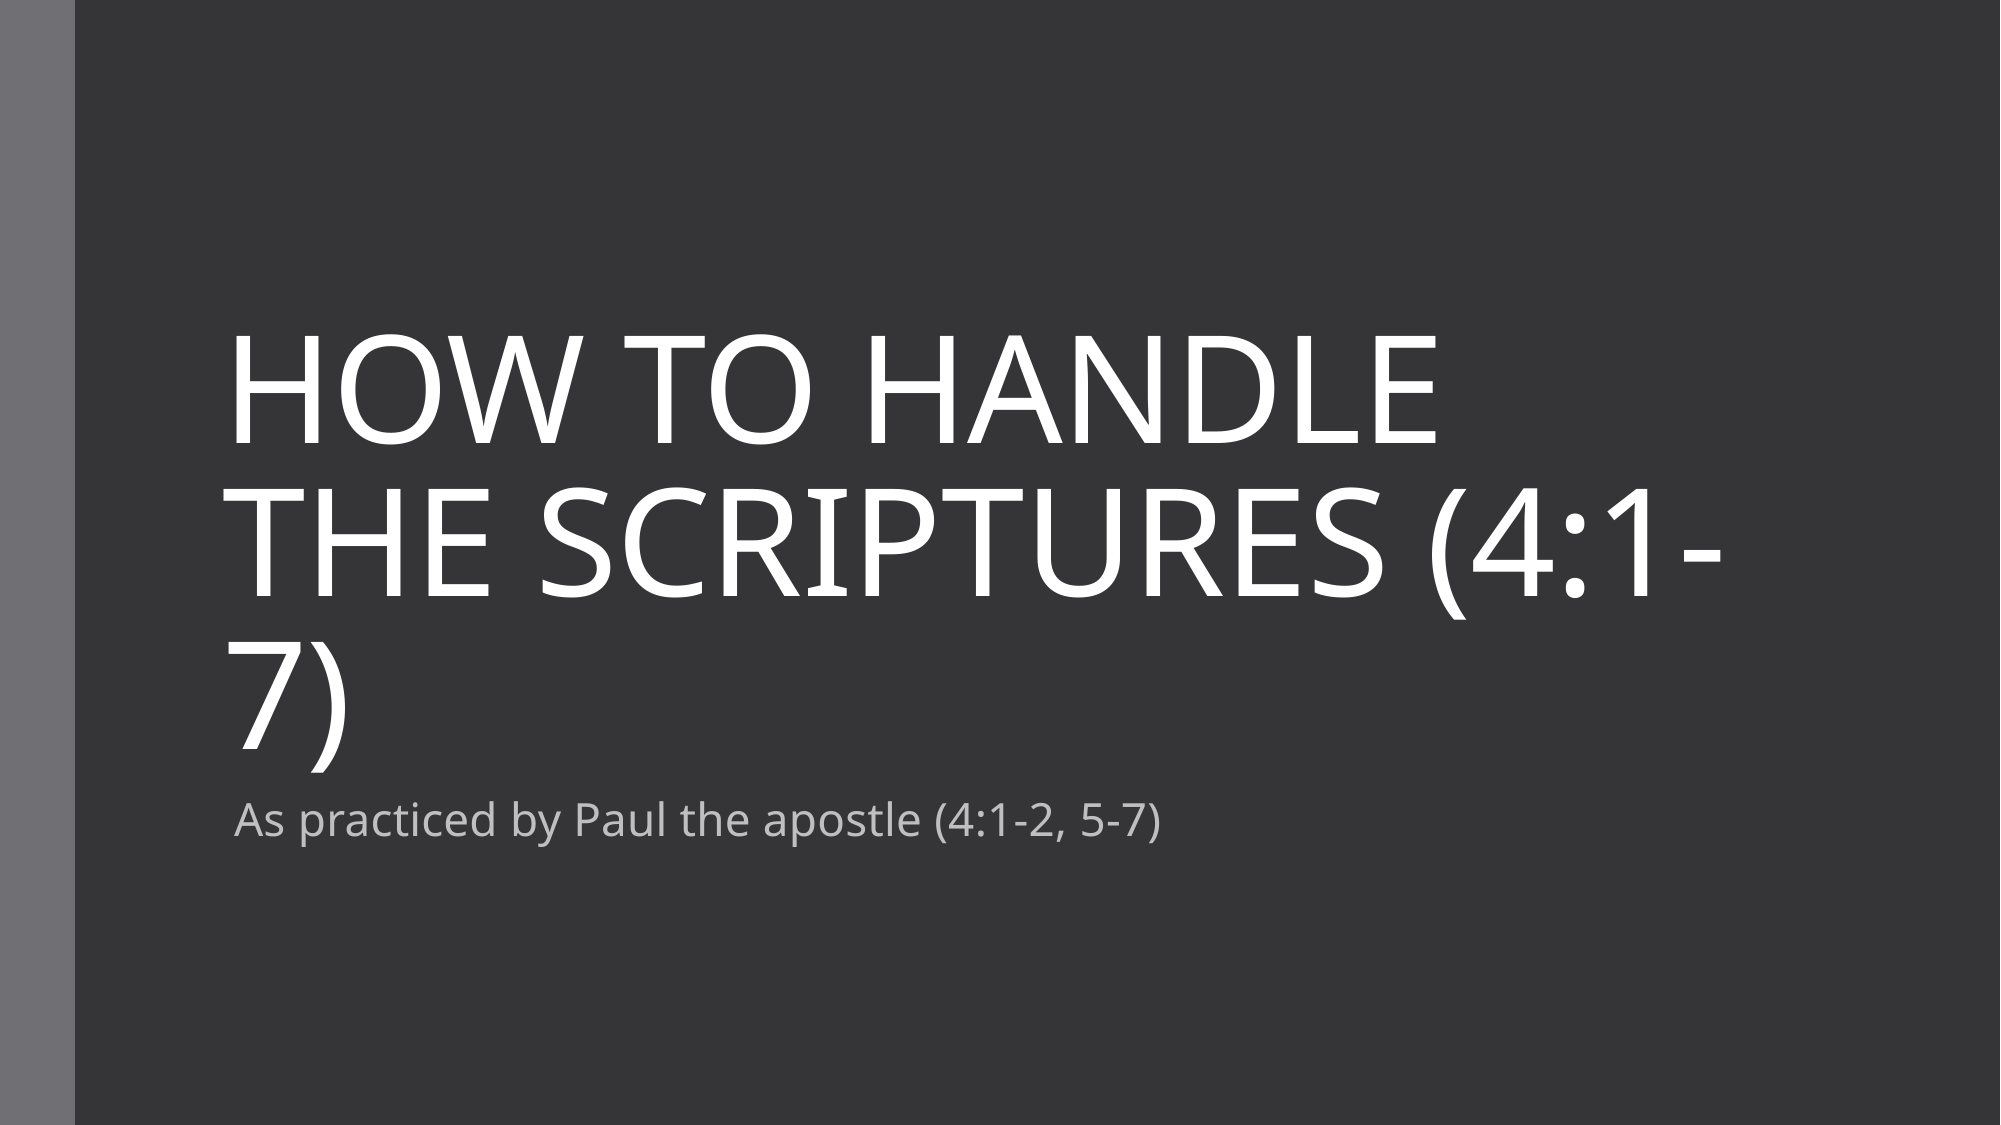

# HOW TO HANDLE THE SCRIPTURES (4:1-7)
 As practiced by Paul the apostle (4:1-2, 5-7)